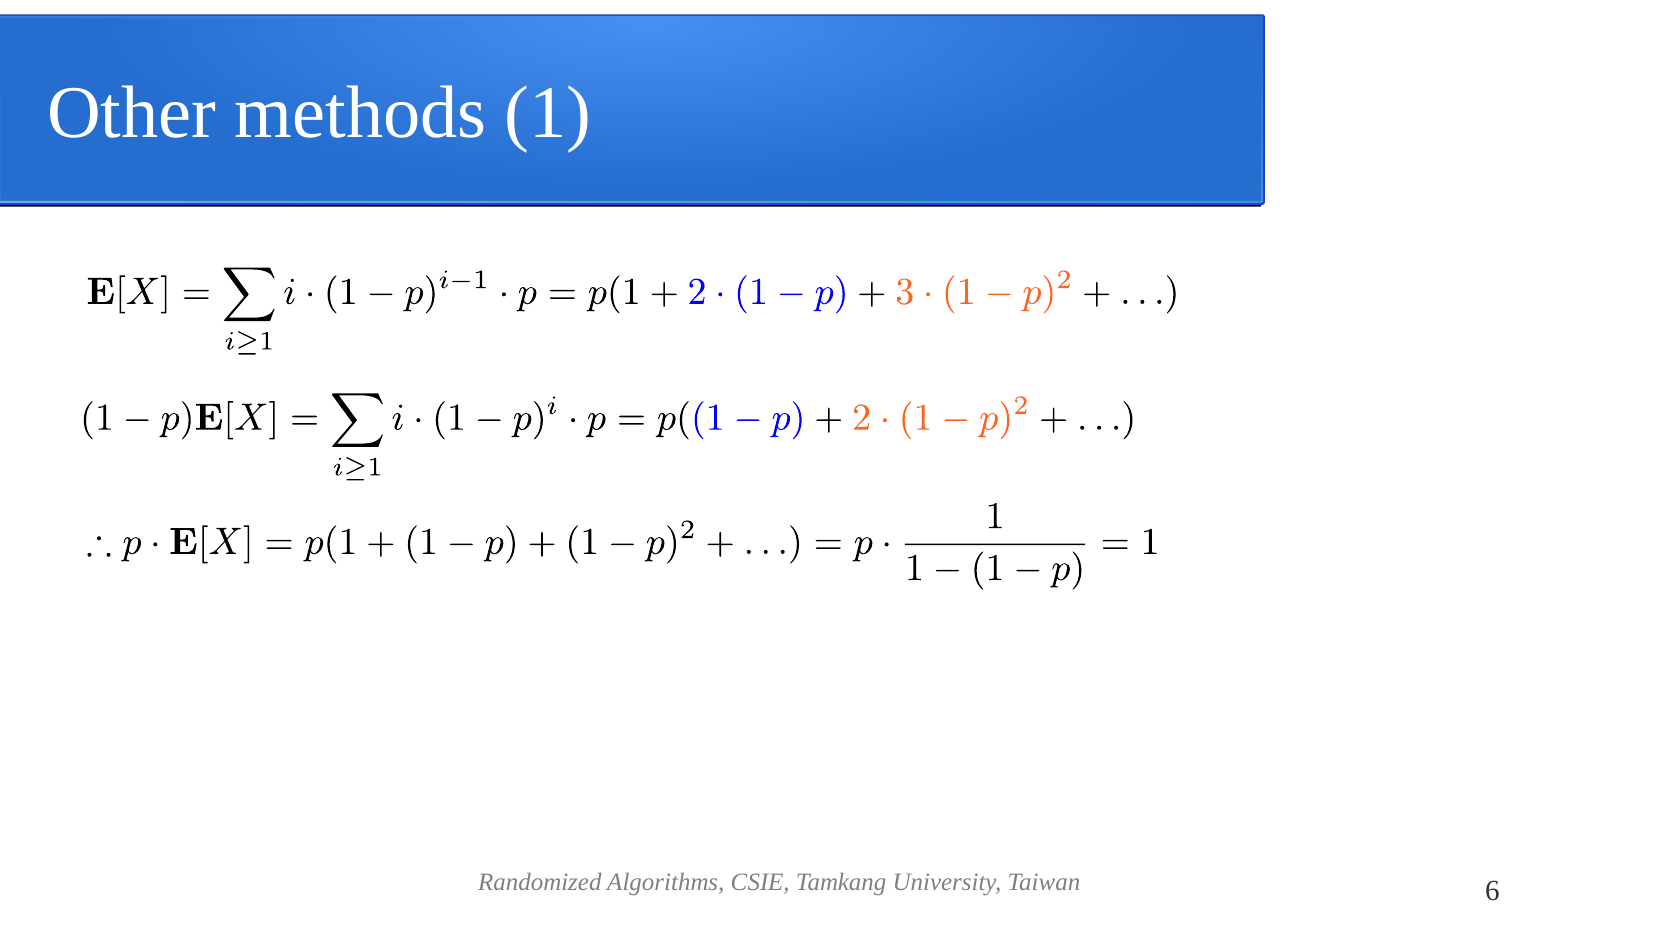

# Other methods (1)
Randomized Algorithms, CSIE, Tamkang University, Taiwan
6